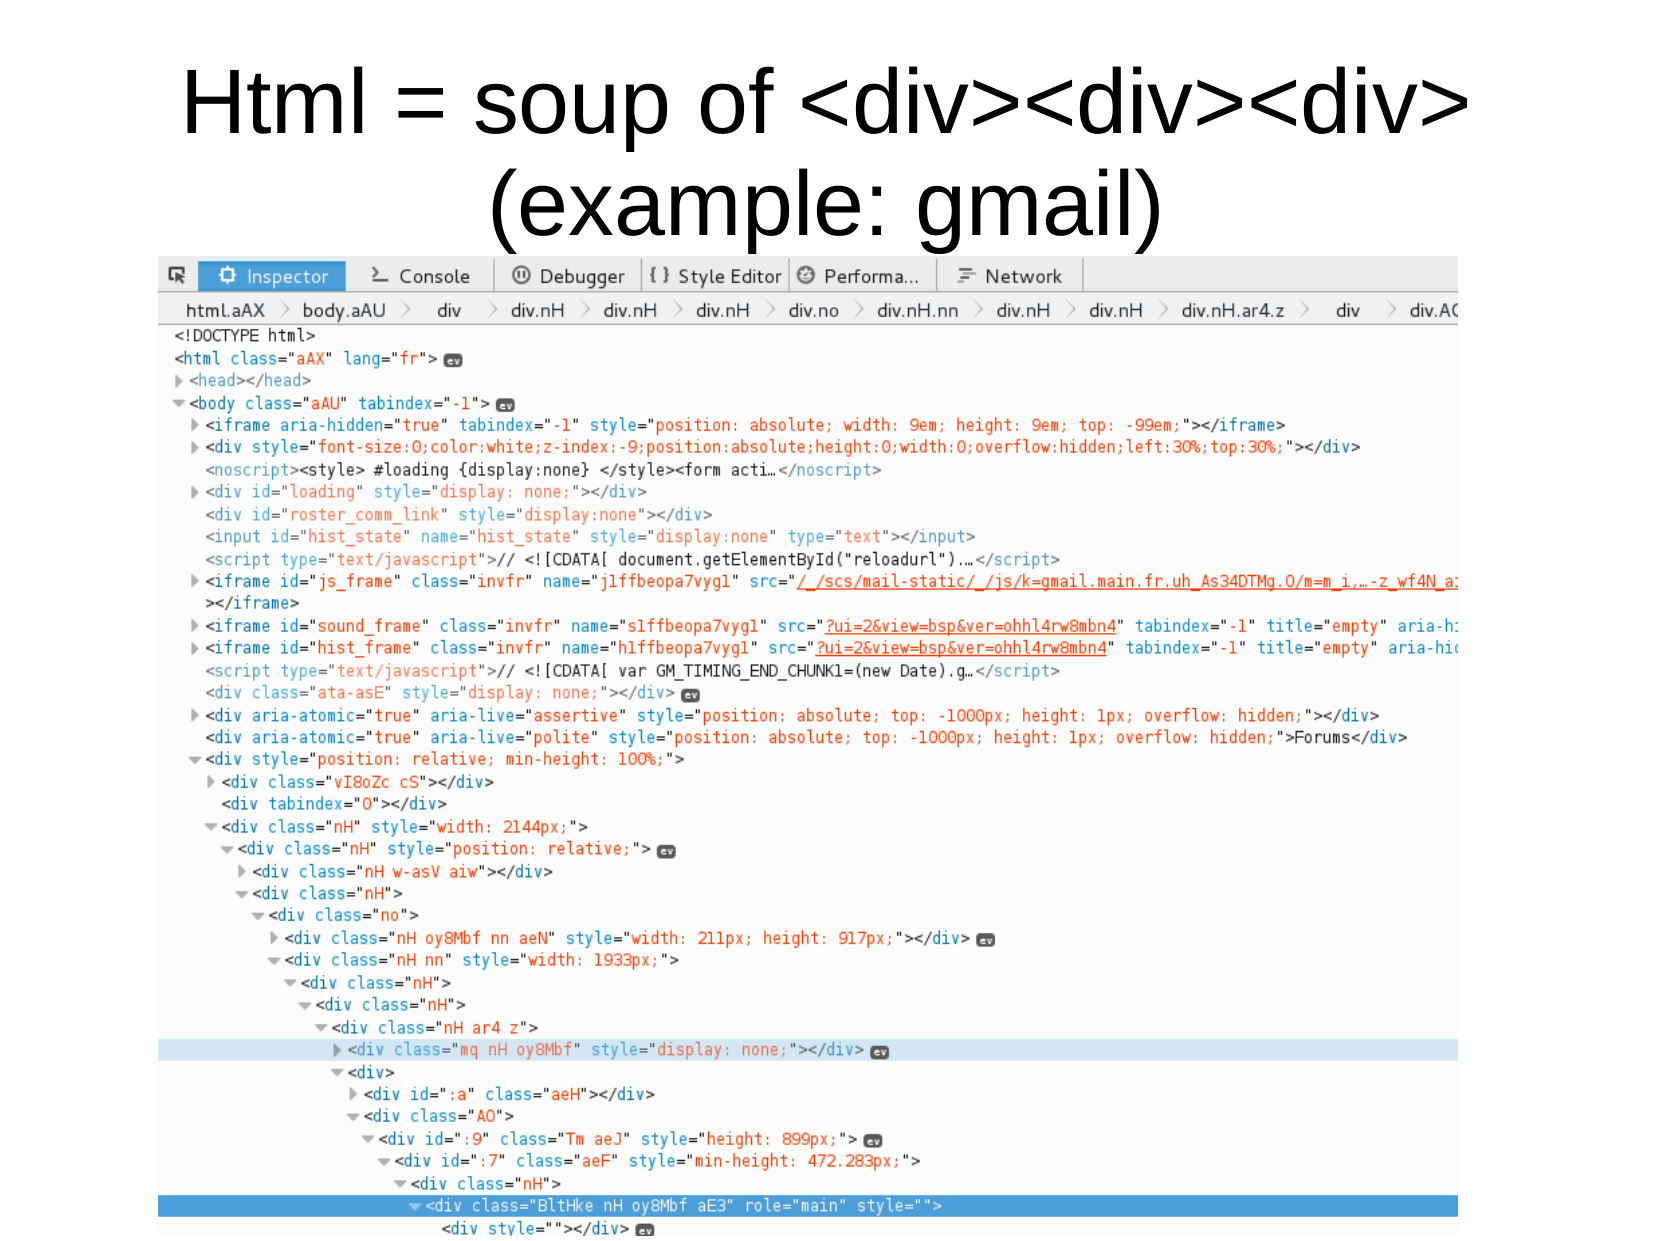

# Html = soup of <div><div><div> (example: gmail)